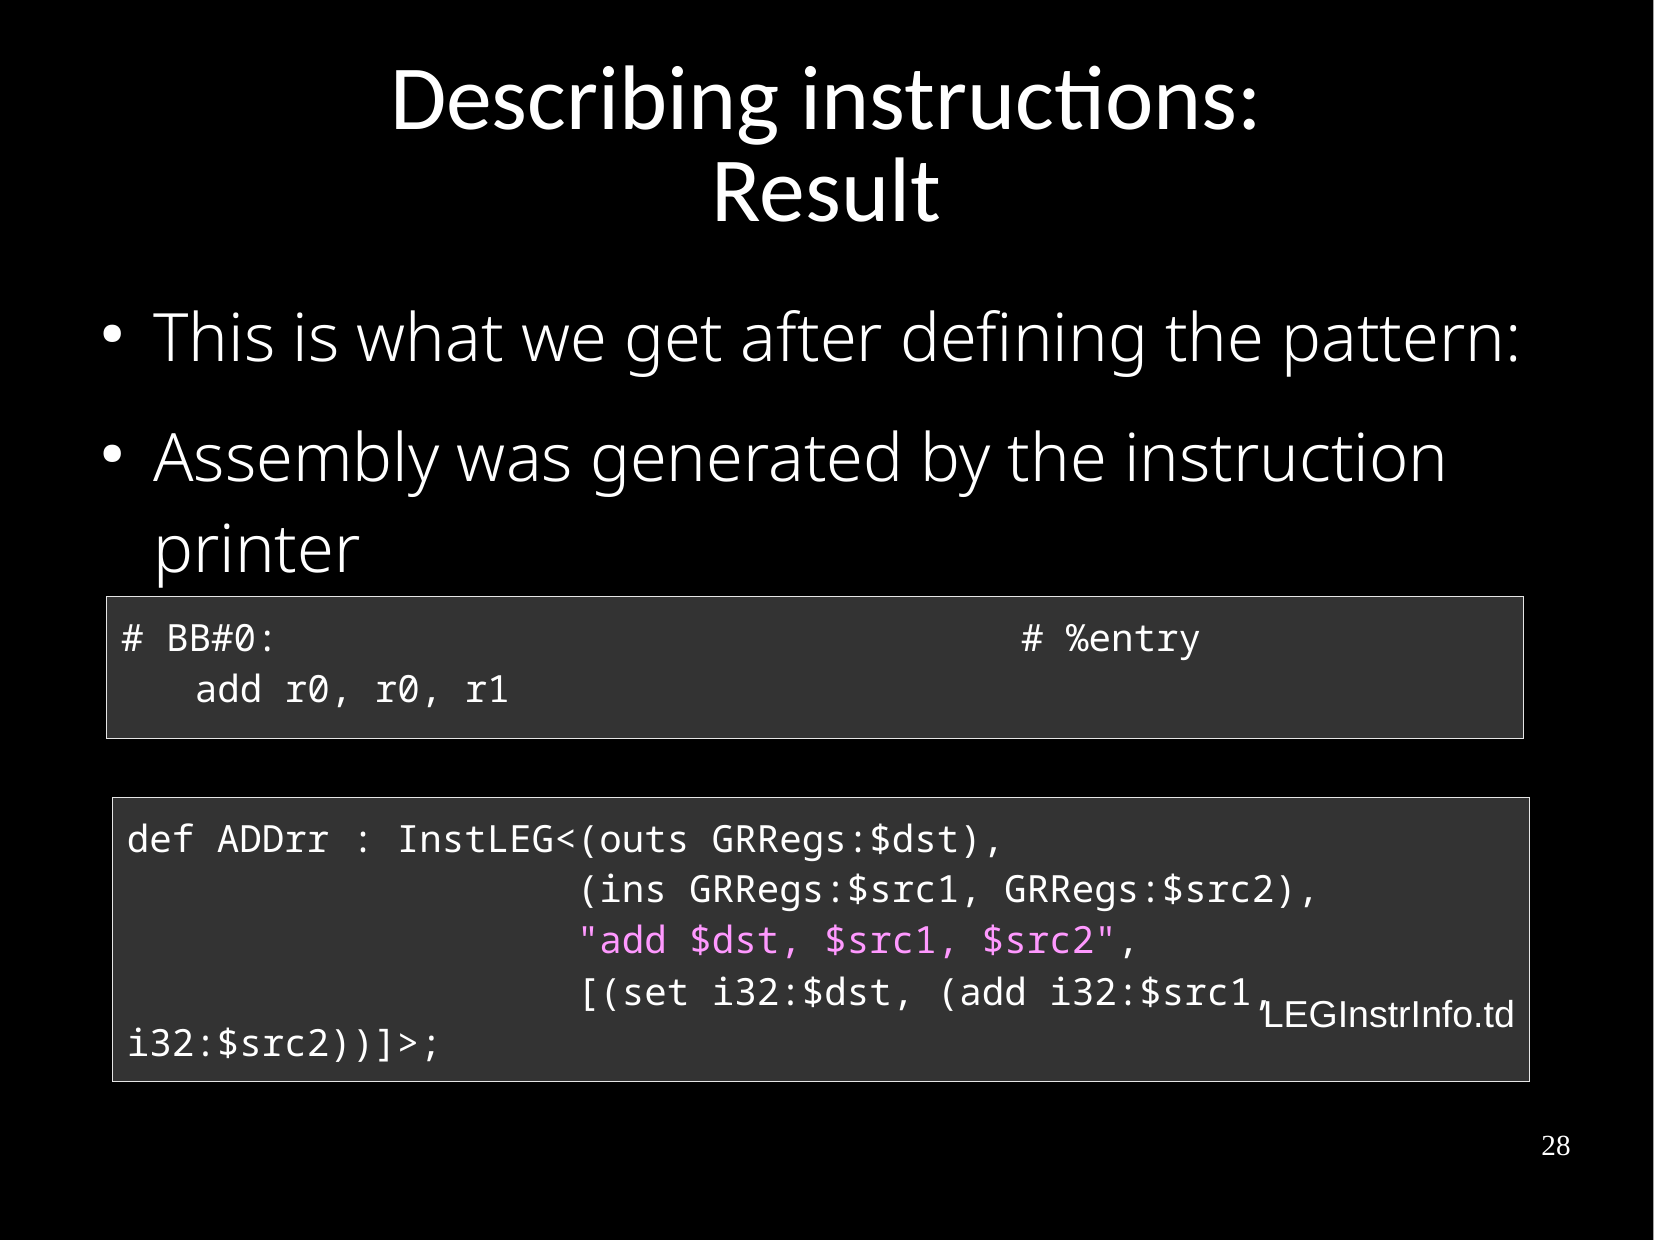

# Describing instructions: Result
This is what we get after defining the pattern:
Assembly was generated by the instruction printer
More on this later
# BB#0: # %entry
	add r0, r0, r1
def ADDrr : InstLEG<(outs GRRegs:$dst),
 (ins GRRegs:$src1, GRRegs:$src2),
 "add $dst, $src1, $src2",
 [(set i32:$dst, (add i32:$src1, i32:$src2))]>;
LEGInstrInfo.td
28